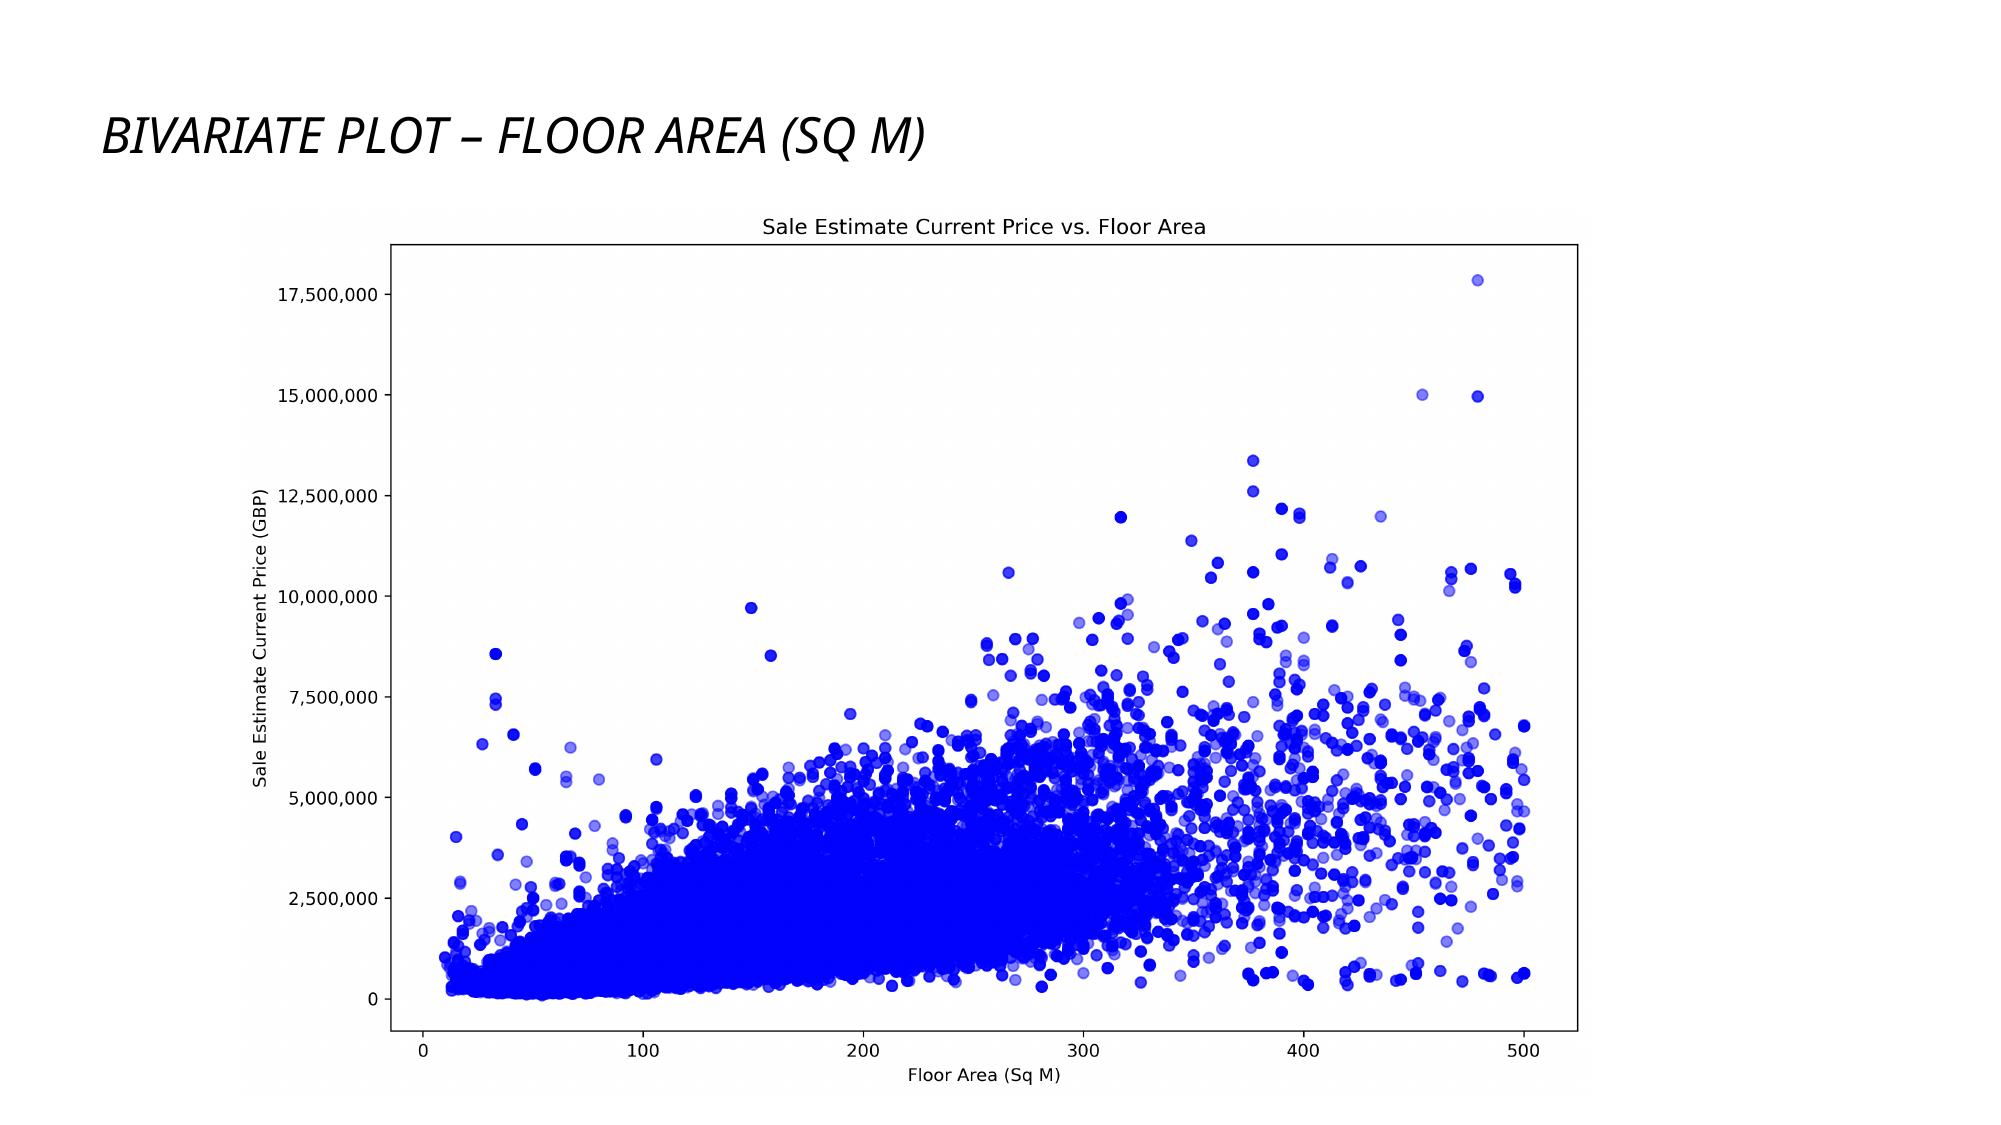

# BIVARIATE PLOT – FLOOR AREA (SQ M)